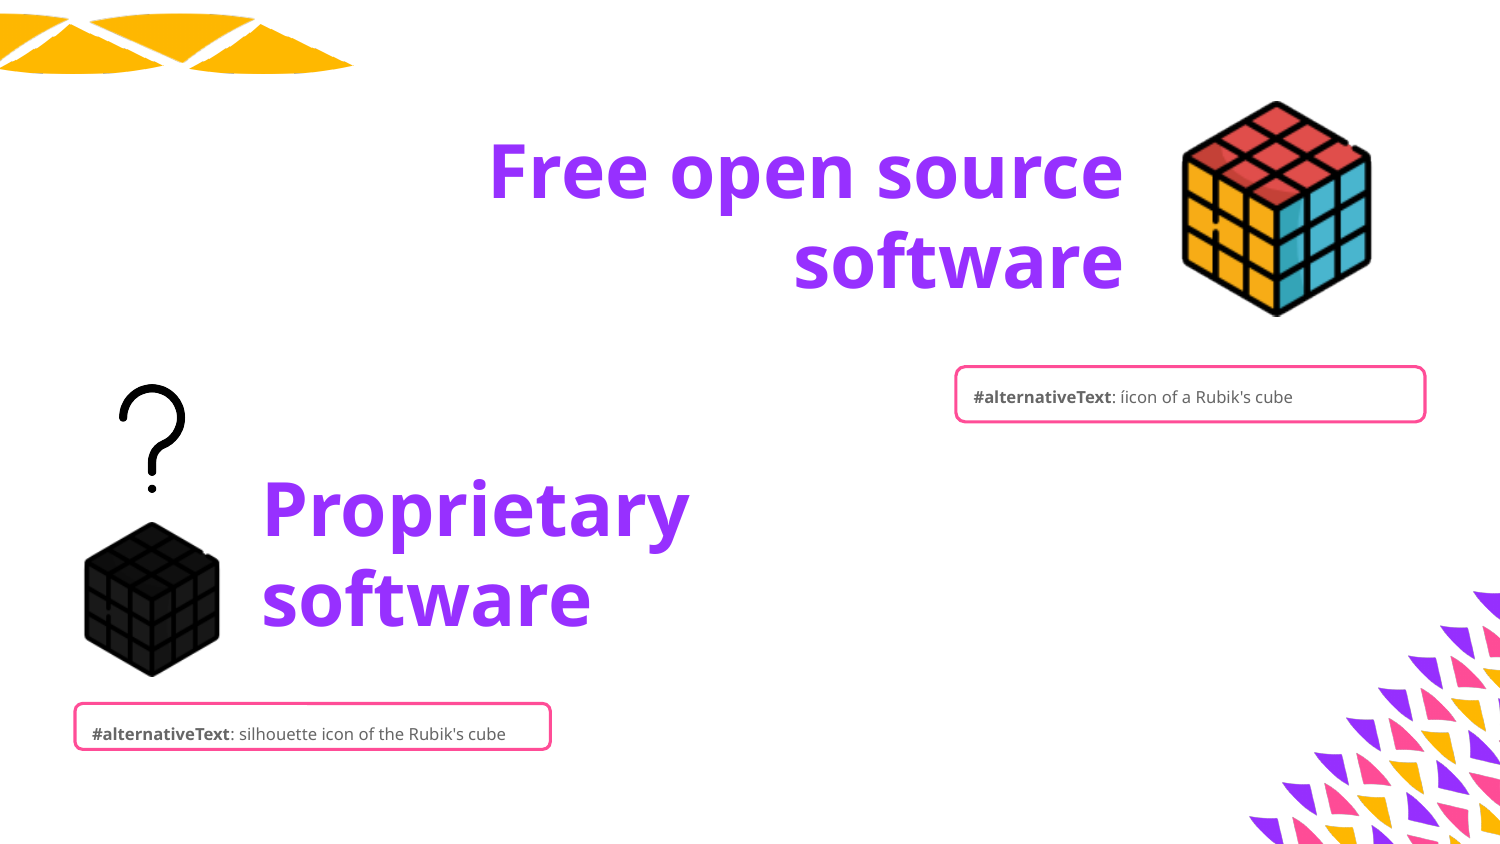

# Free open source software
#alternativeText: íicon of a Rubik's cube
Proprietary software
#alternativeText: silhouette icon of the Rubik's cube